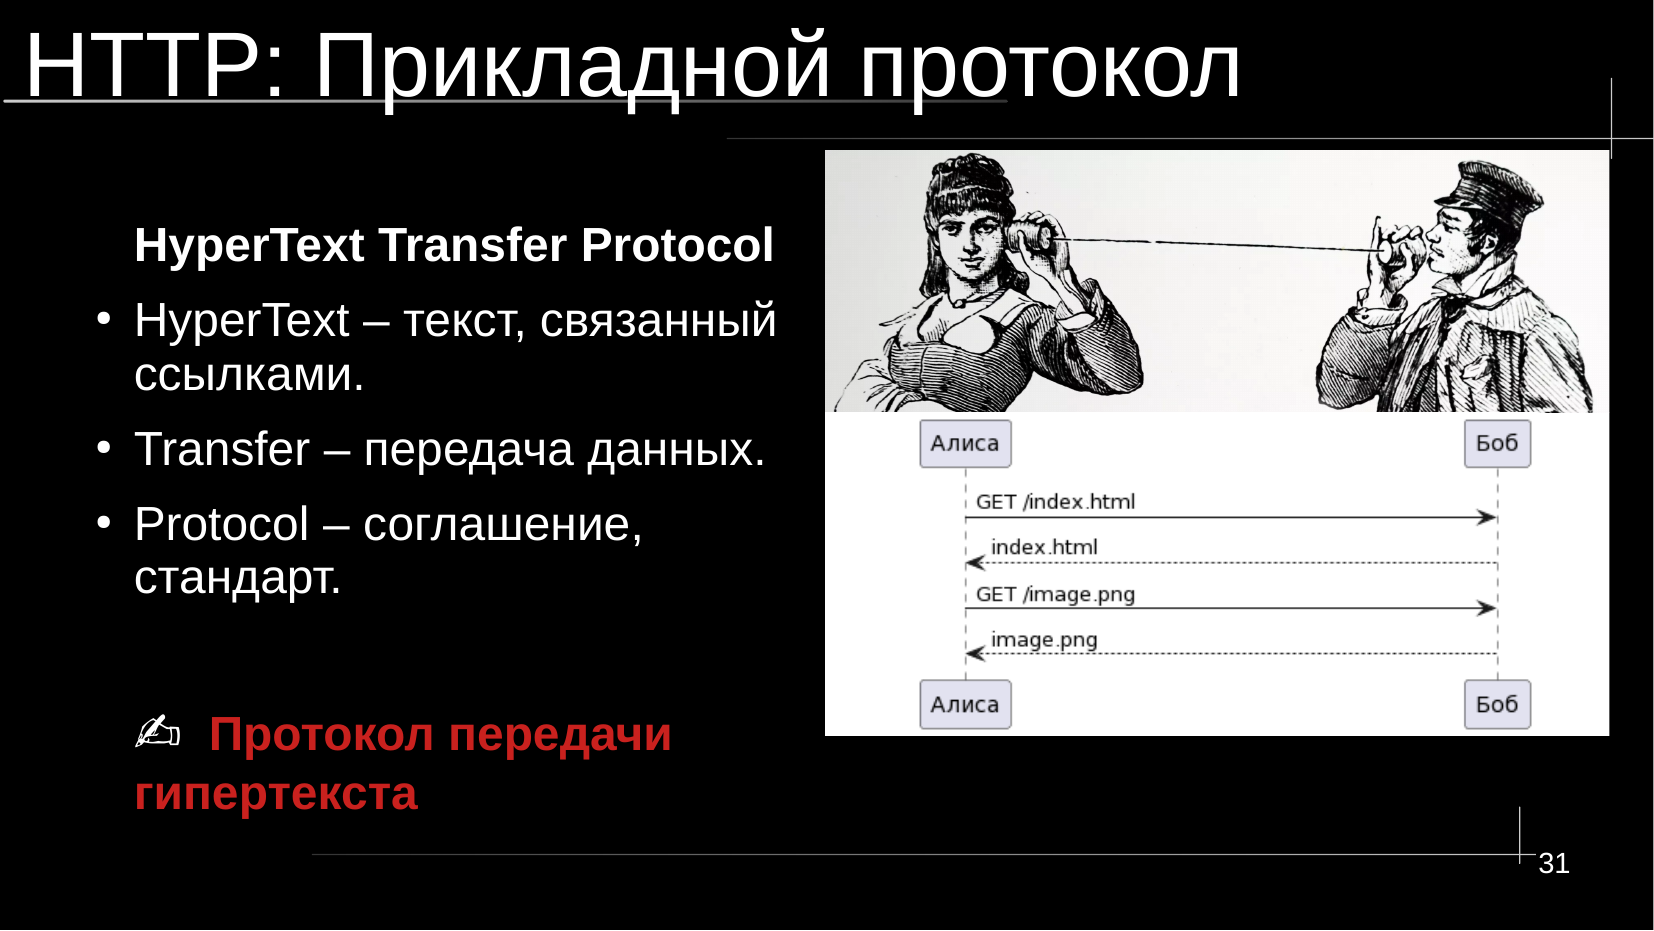

# HTTP: Прикладной протокол
HyperText Transfer Protocol
HyperText – текст, связанный ссылками.
Transfer – передача данных.
Protocol – соглашение, стандарт.
✍ Протокол передачи гипертекста
31